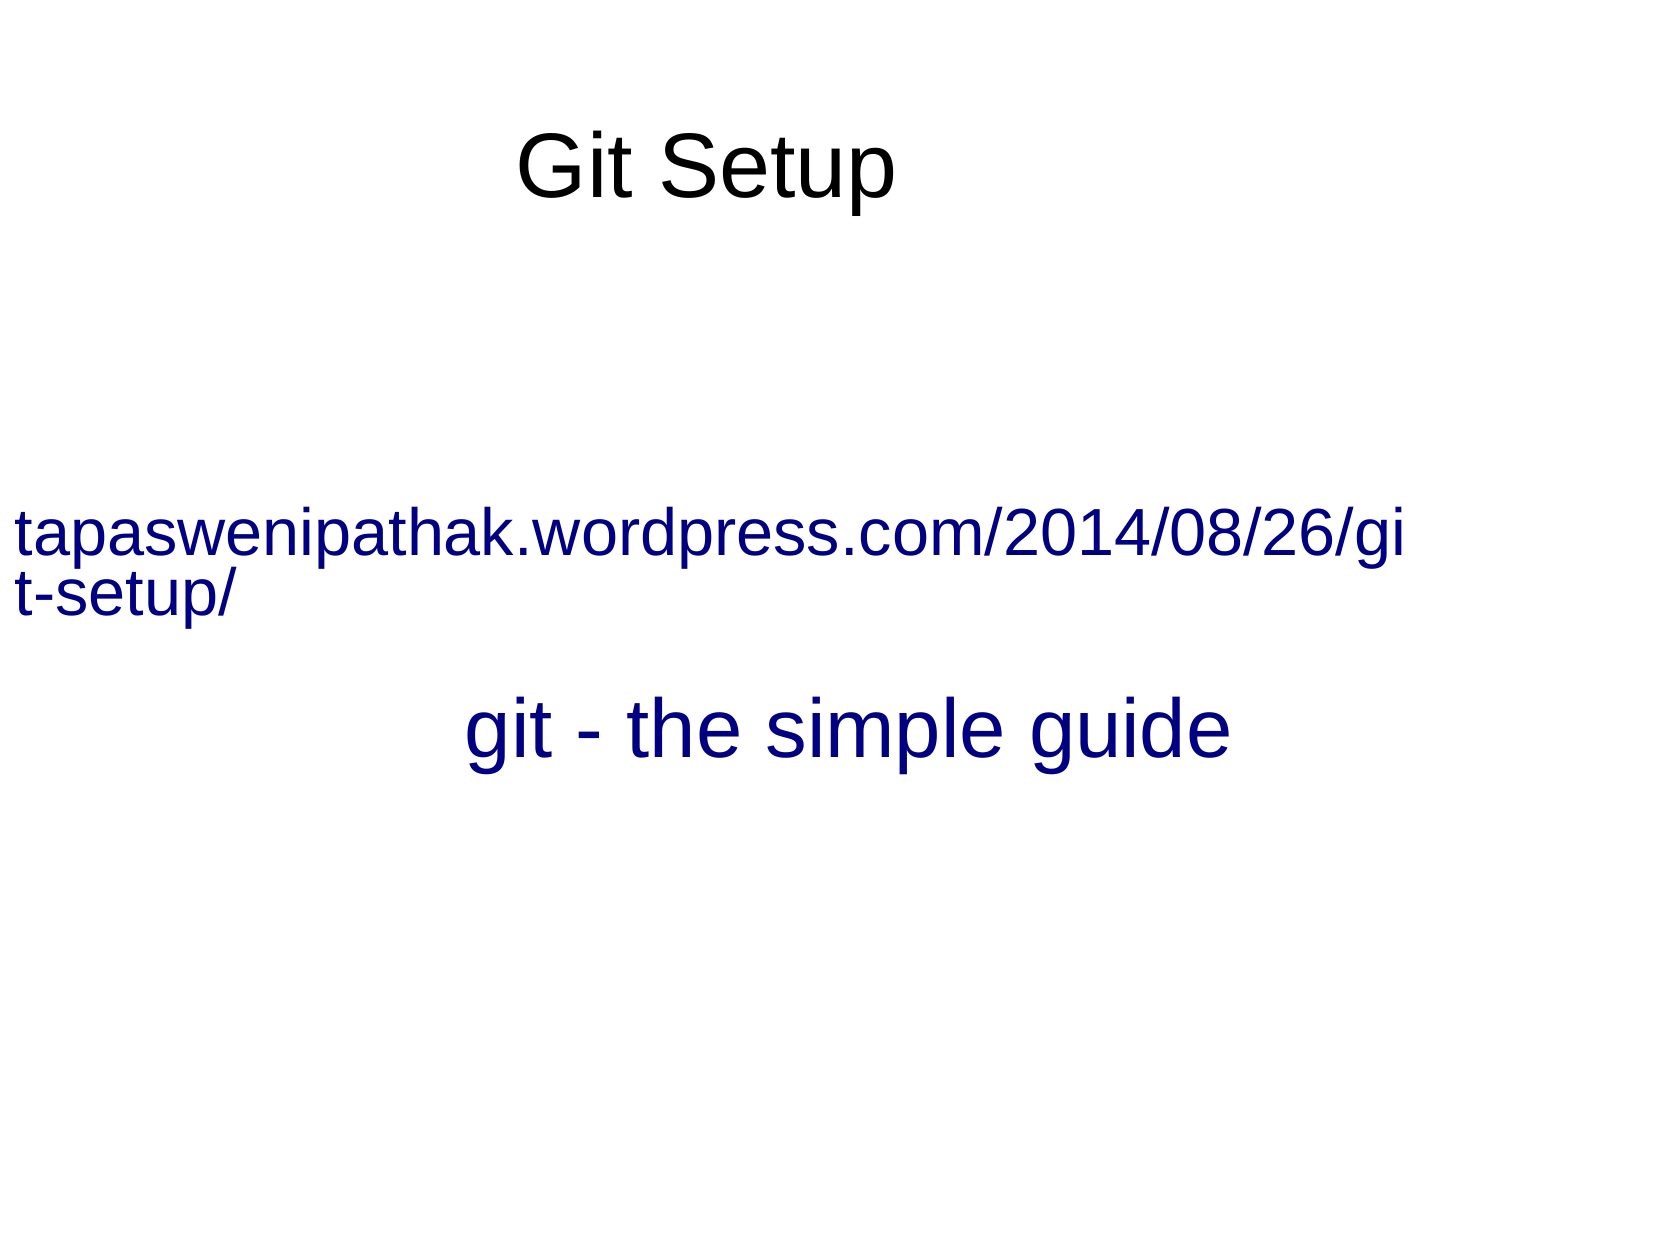

Git Setup
tapaswenipathak.wordpress.com/2014/08/26/git-setup/
git - the simple guide